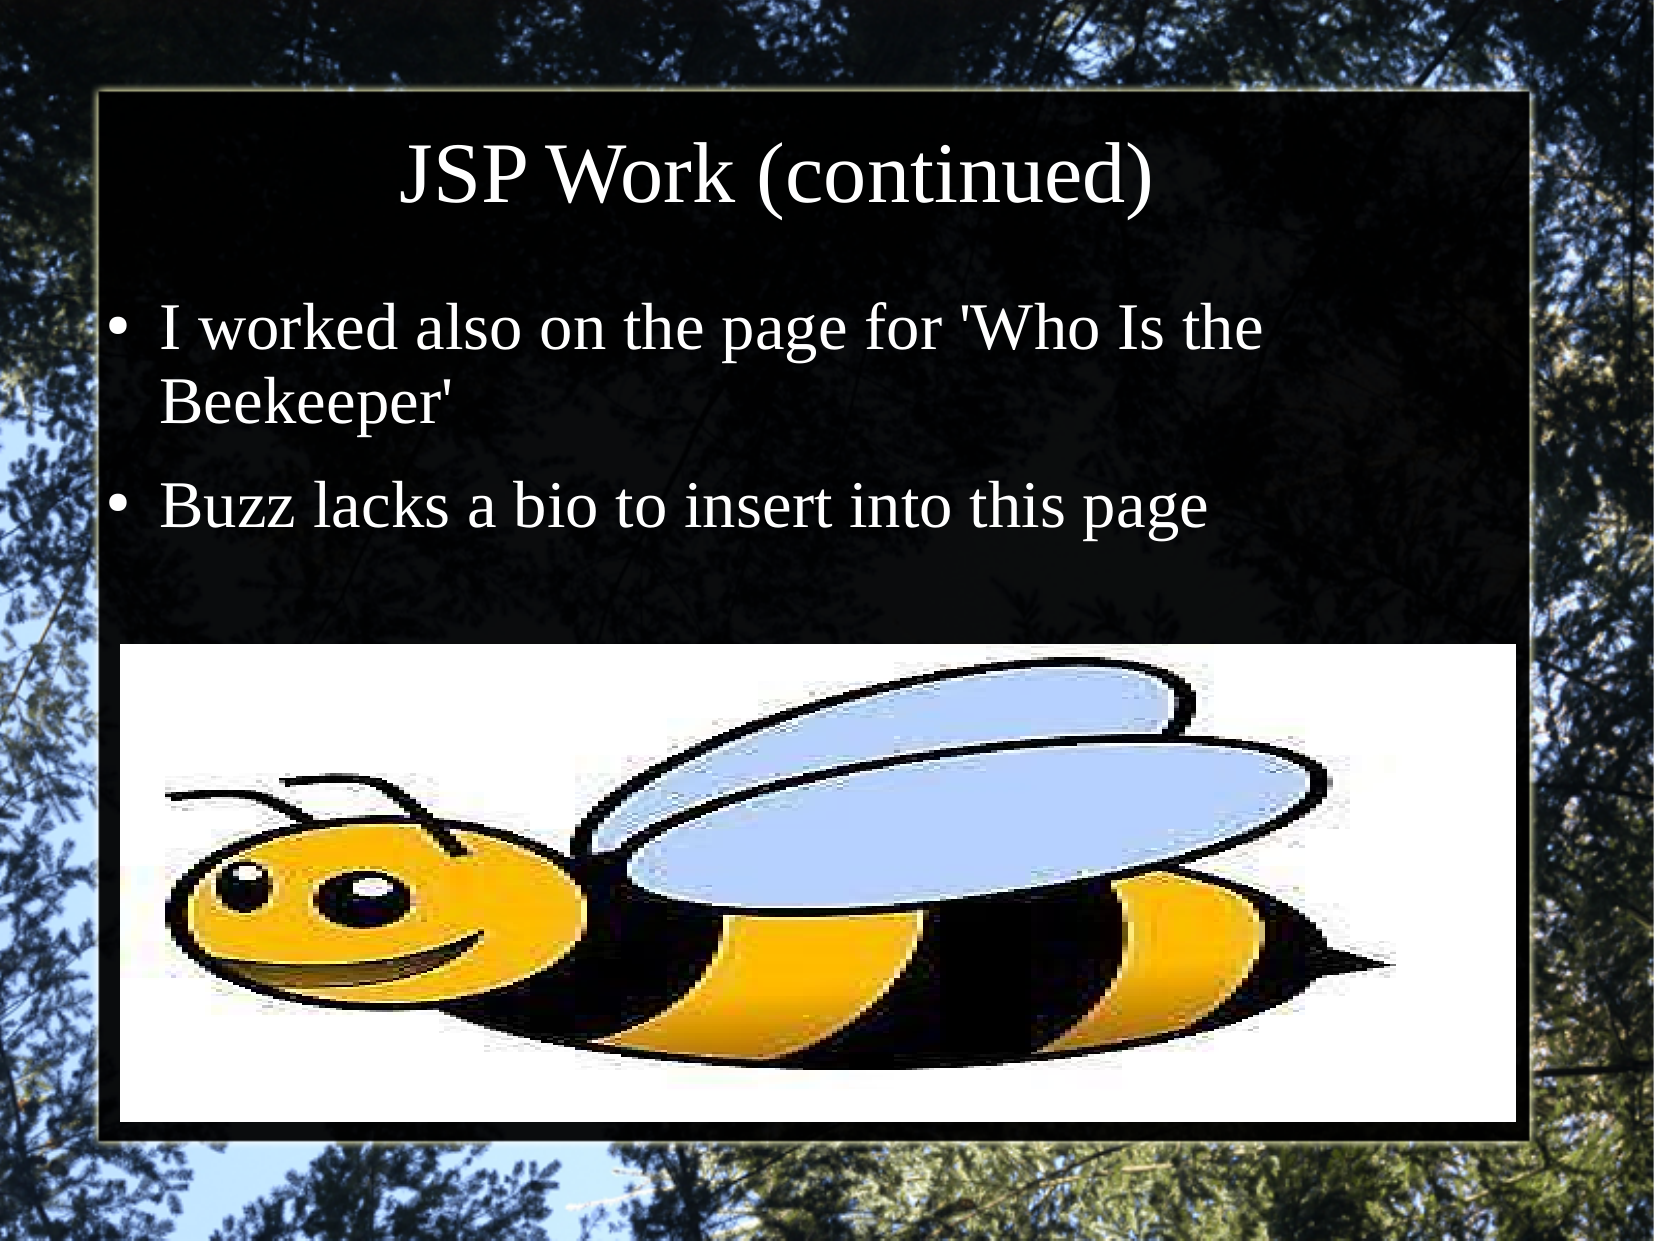

# JSP Work (continued)
I worked also on the page for 'Who Is the Beekeeper'
Buzz lacks a bio to insert into this page